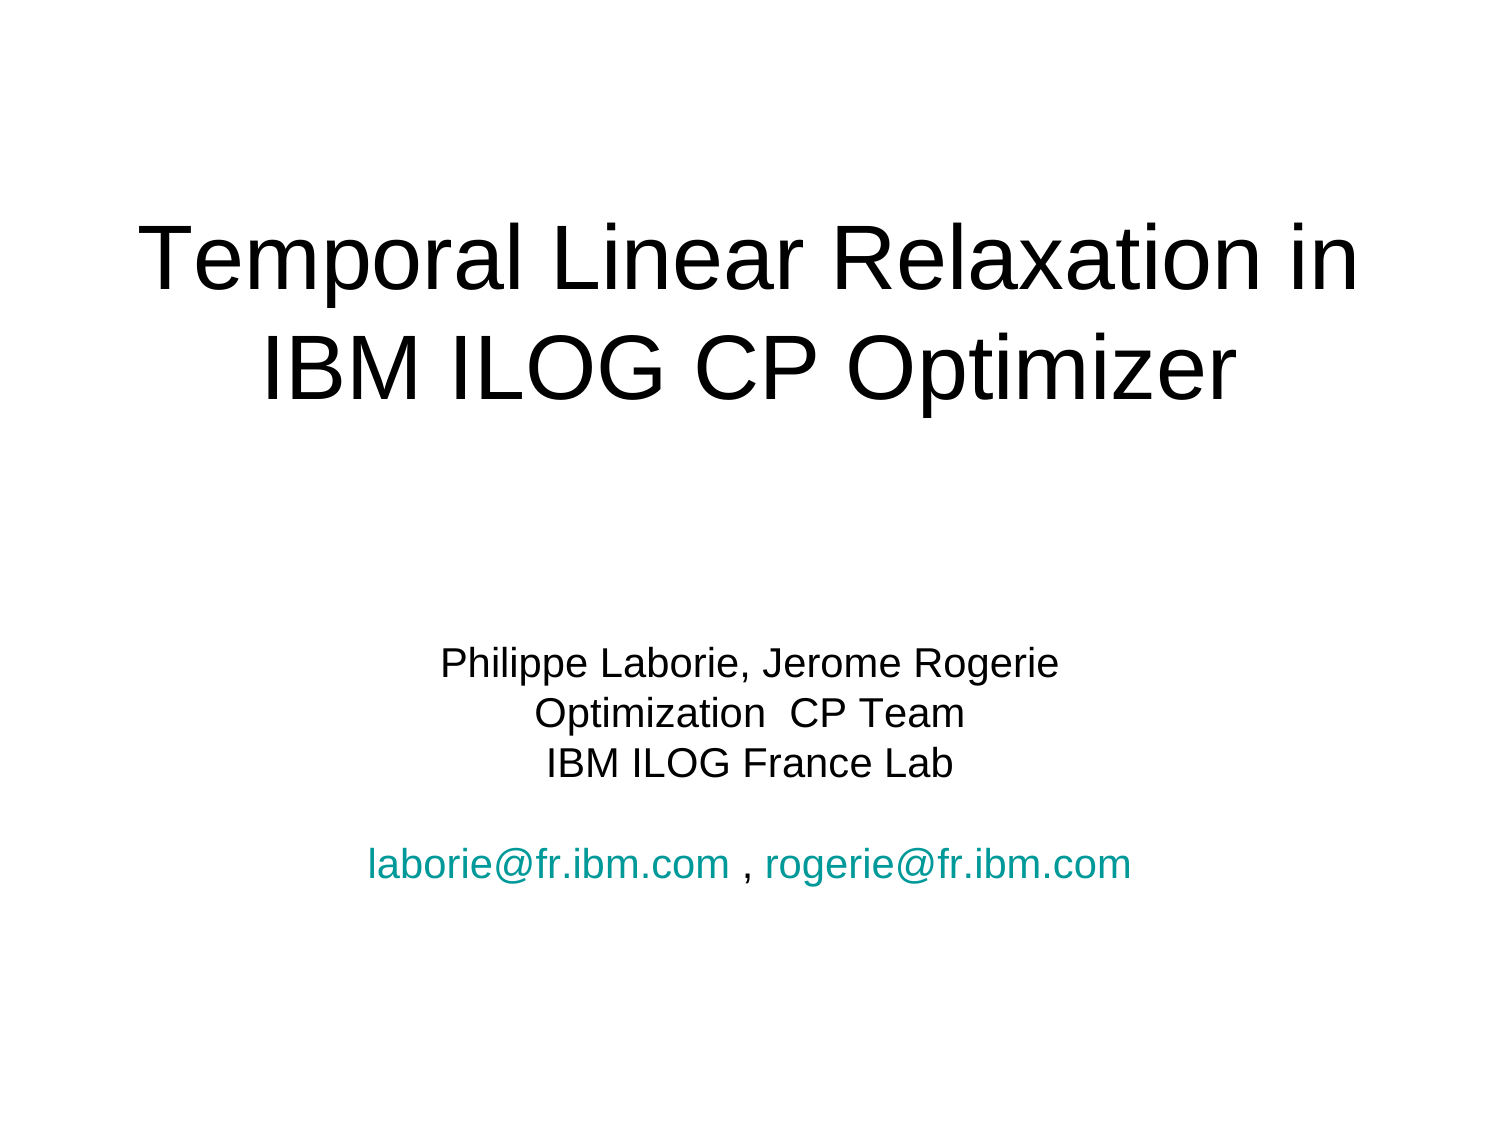

# Temporal Linear Relaxation in IBM ILOG CP Optimizer
Philippe Laborie, Jerome Rogerie
Optimization CP Team
IBM ILOG France Lab
laborie@fr.ibm.com , rogerie@fr.ibm.com